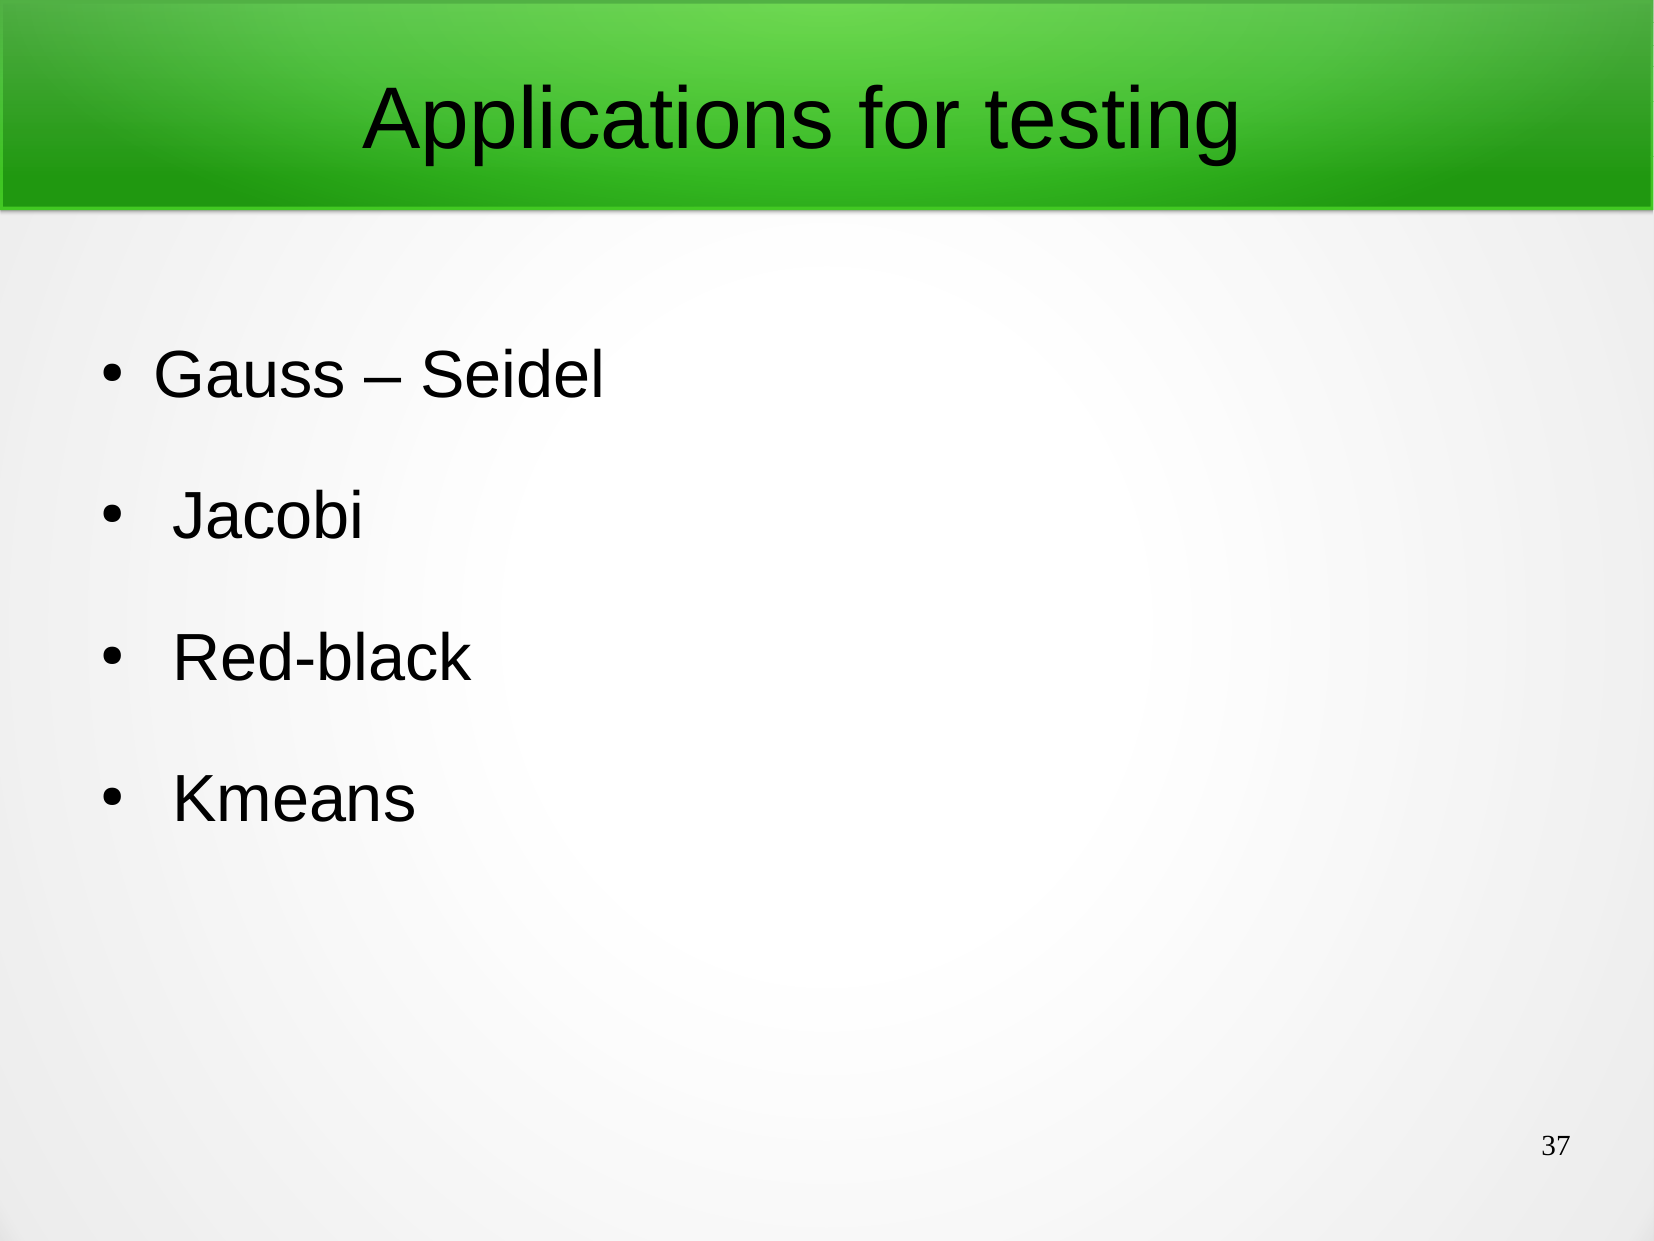

# Applications for testing
Gauss – Seidel
 Jacobi
 Red-black
 Kmeans
37